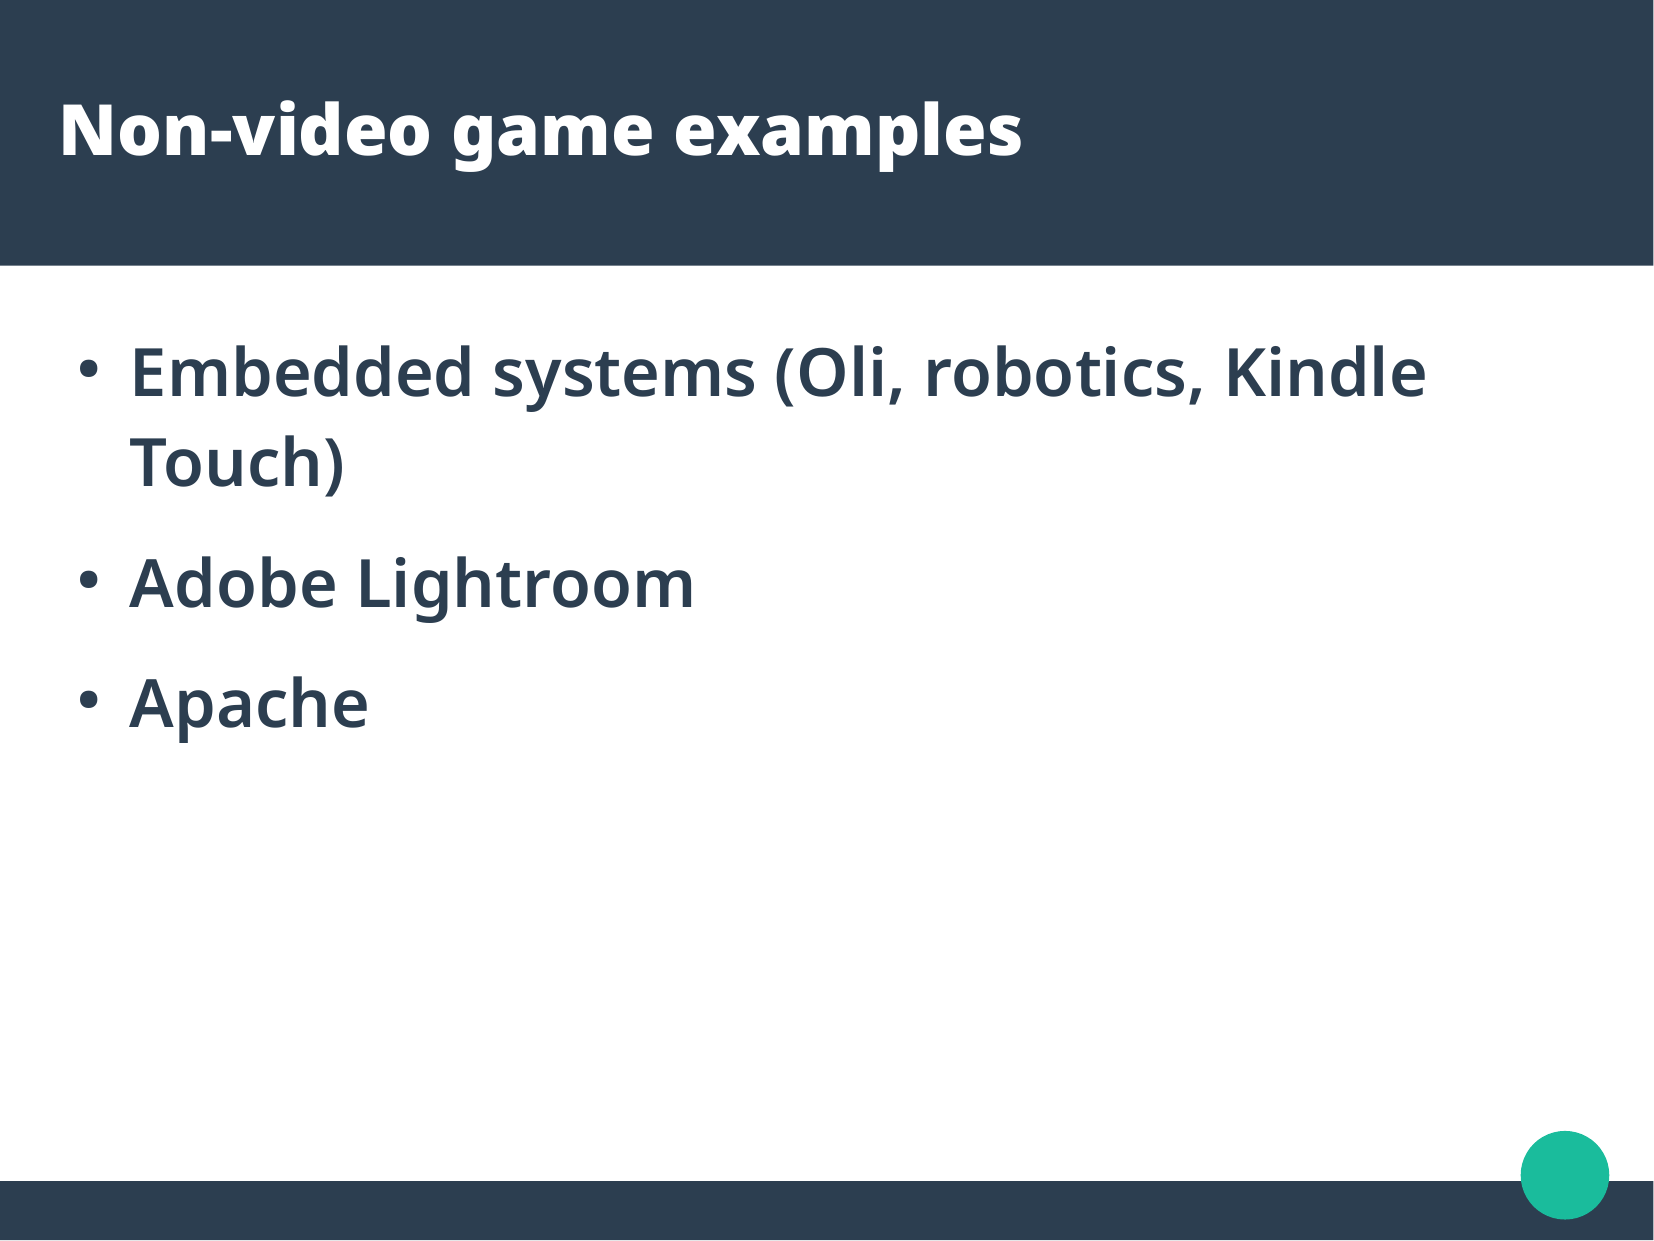

# Non-video game examples
Embedded systems (Oli, robotics, Kindle Touch)
Adobe Lightroom
Apache